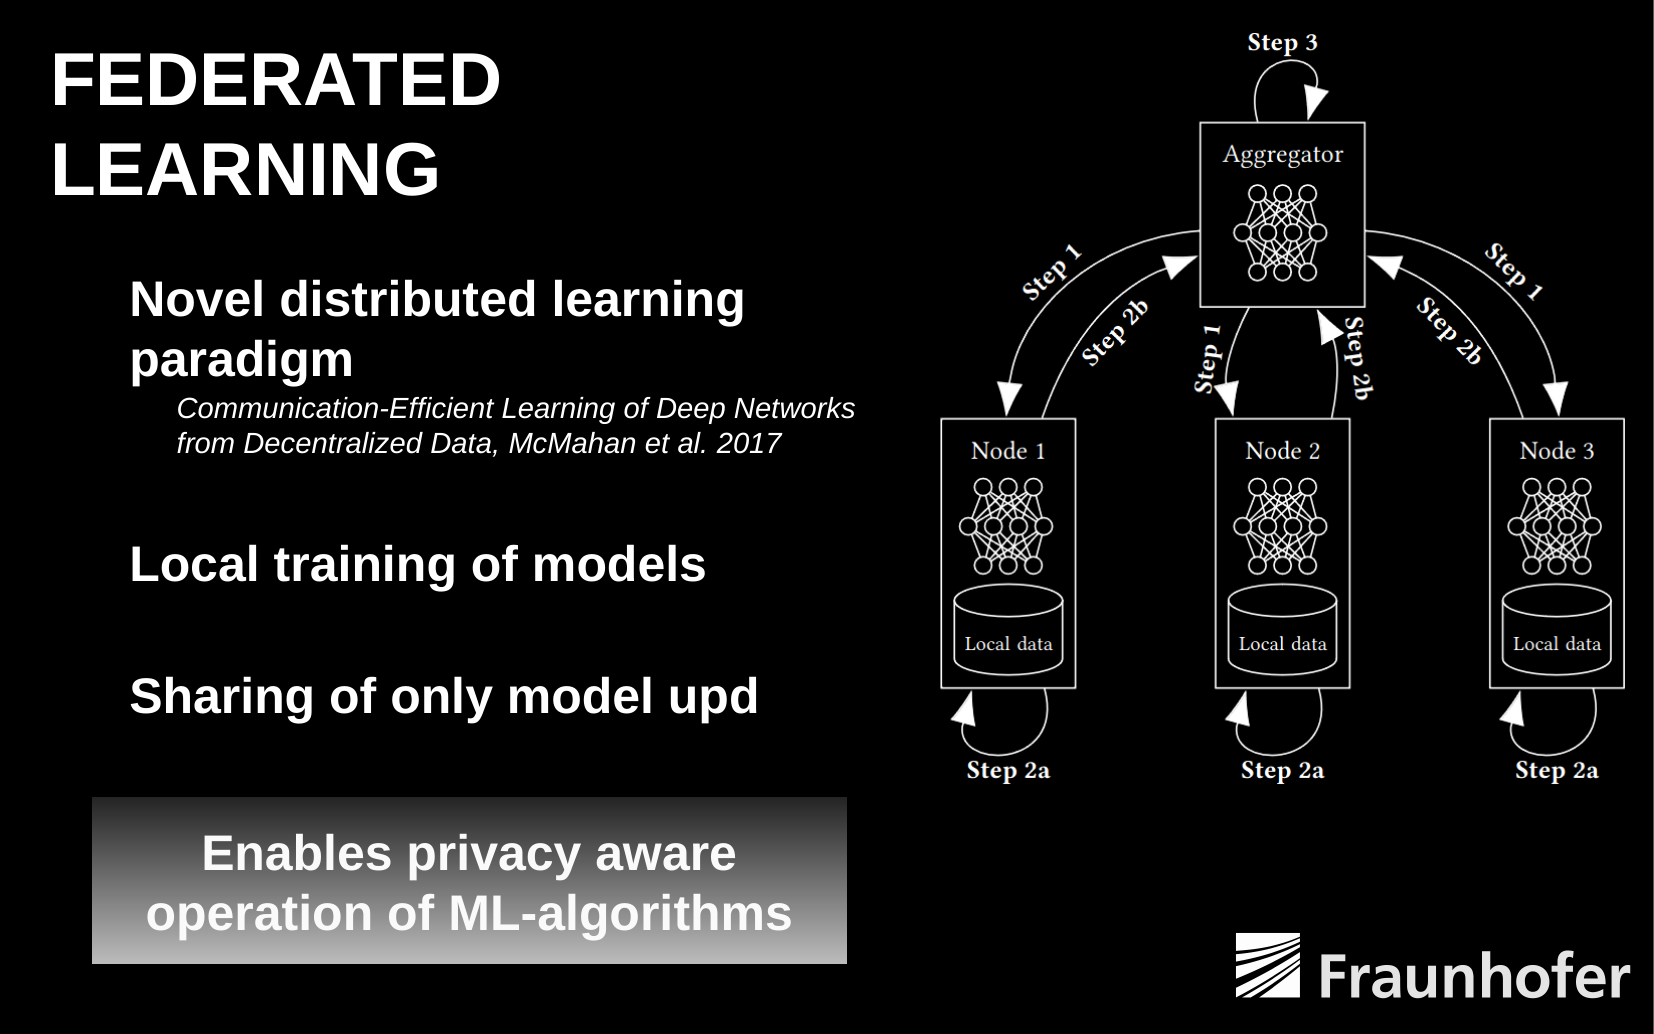

# FEDERATED Learning
Novel distributed learning paradigm
Communication-Efficient Learning of Deep Networks from Decentralized Data, McMahan et al. 2017
Local training of models
Sharing of only model upd
Enables privacy aware operation of ML-algorithms